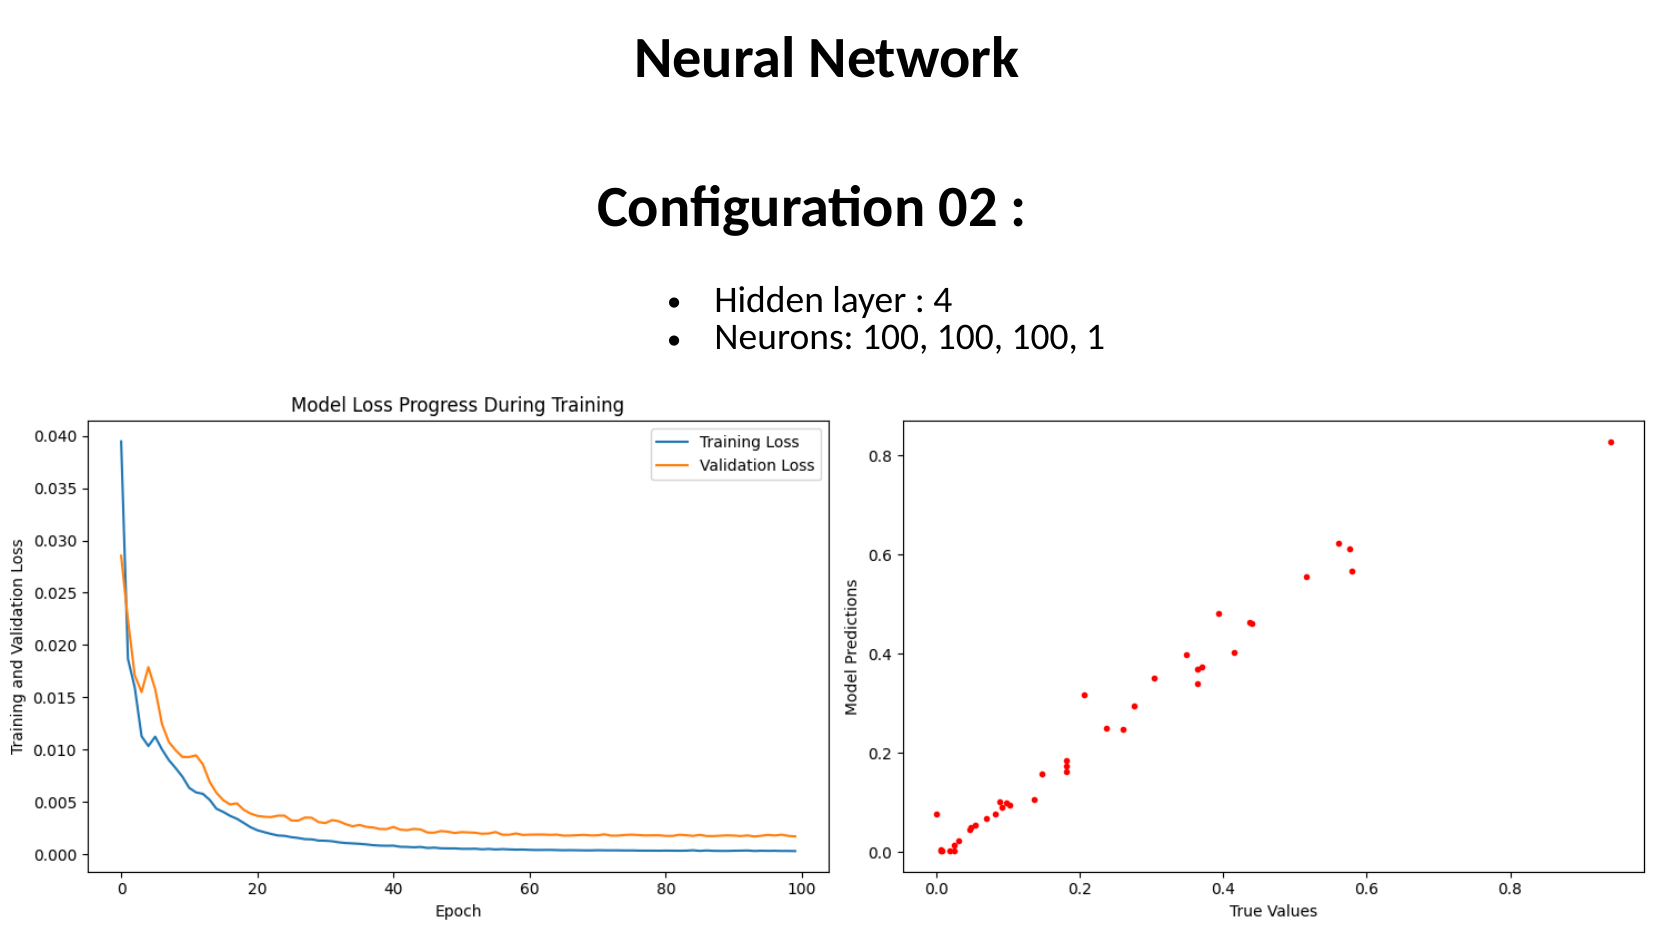

Neural Network
Configuration 02 :
Hidden layer : 4
Neurons: 100, 100, 100, 1